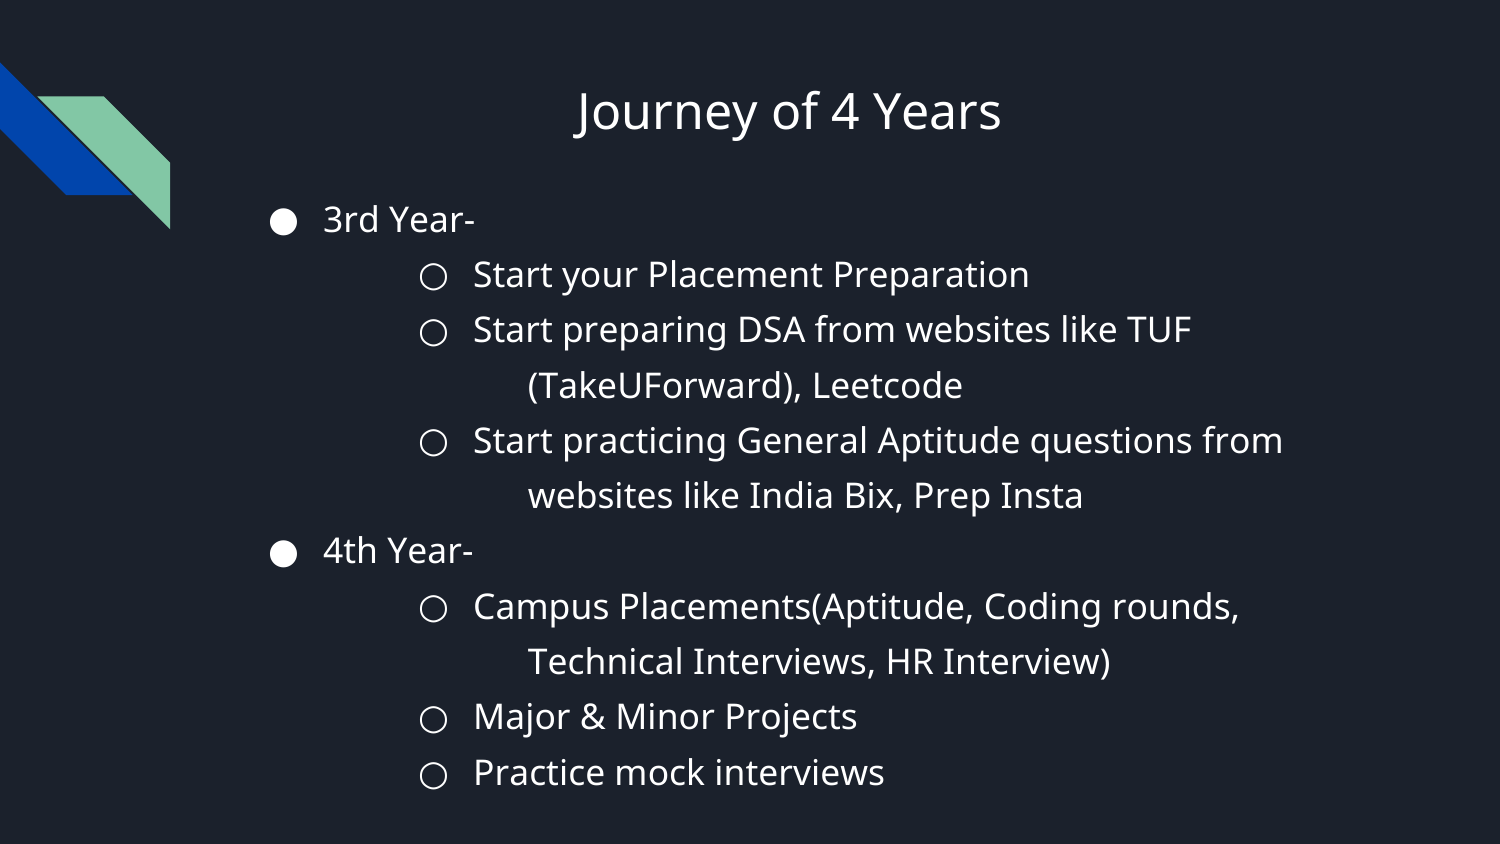

# Journey of 4 Years
3rd Year-
Start your Placement Preparation
Start preparing DSA from websites like TUF (TakeUForward), Leetcode
Start practicing General Aptitude questions from websites like India Bix, Prep Insta
4th Year-
Campus Placements(Aptitude, Coding rounds, Technical Interviews, HR Interview)
Major & Minor Projects
Practice mock interviews